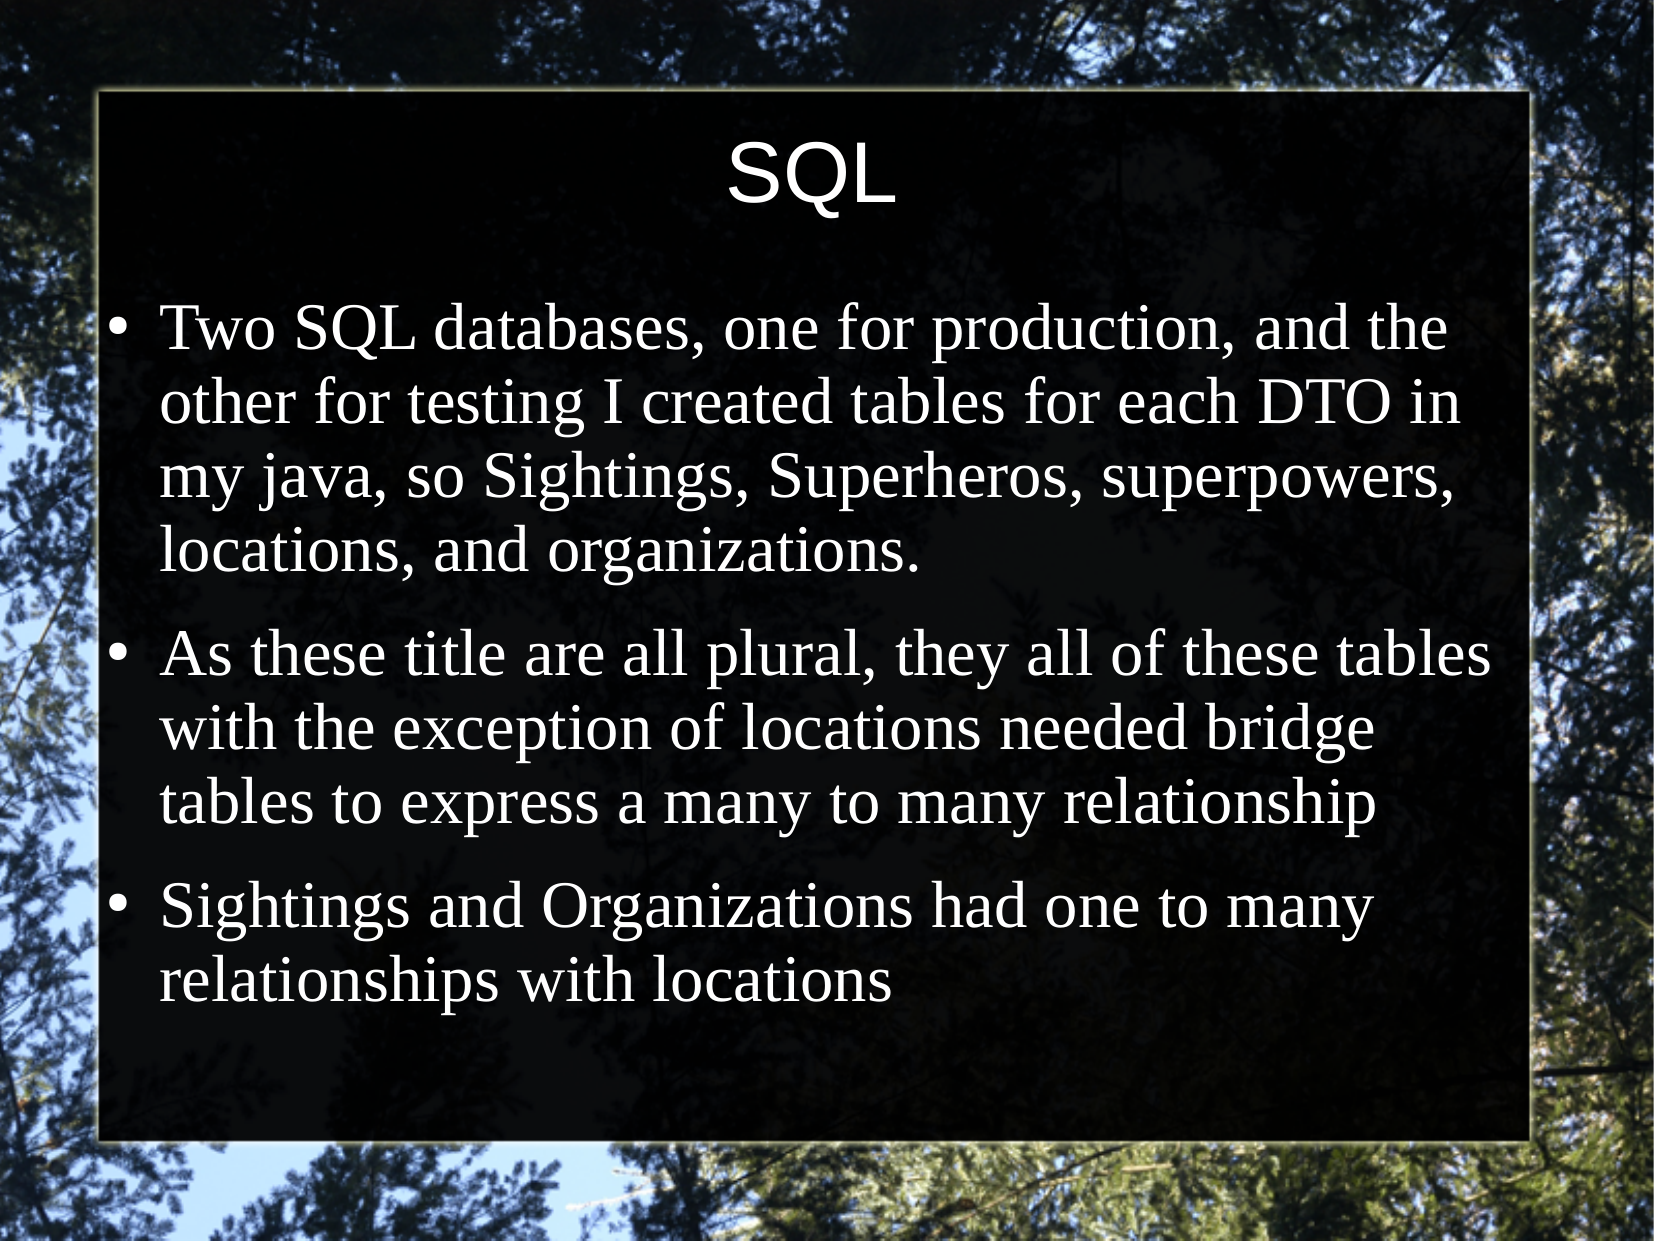

# SQL
Two SQL databases, one for production, and the other for testing I created tables for each DTO in my java, so Sightings, Superheros, superpowers, locations, and organizations.
As these title are all plural, they all of these tables with the exception of locations needed bridge tables to express a many to many relationship
Sightings and Organizations had one to many relationships with locations